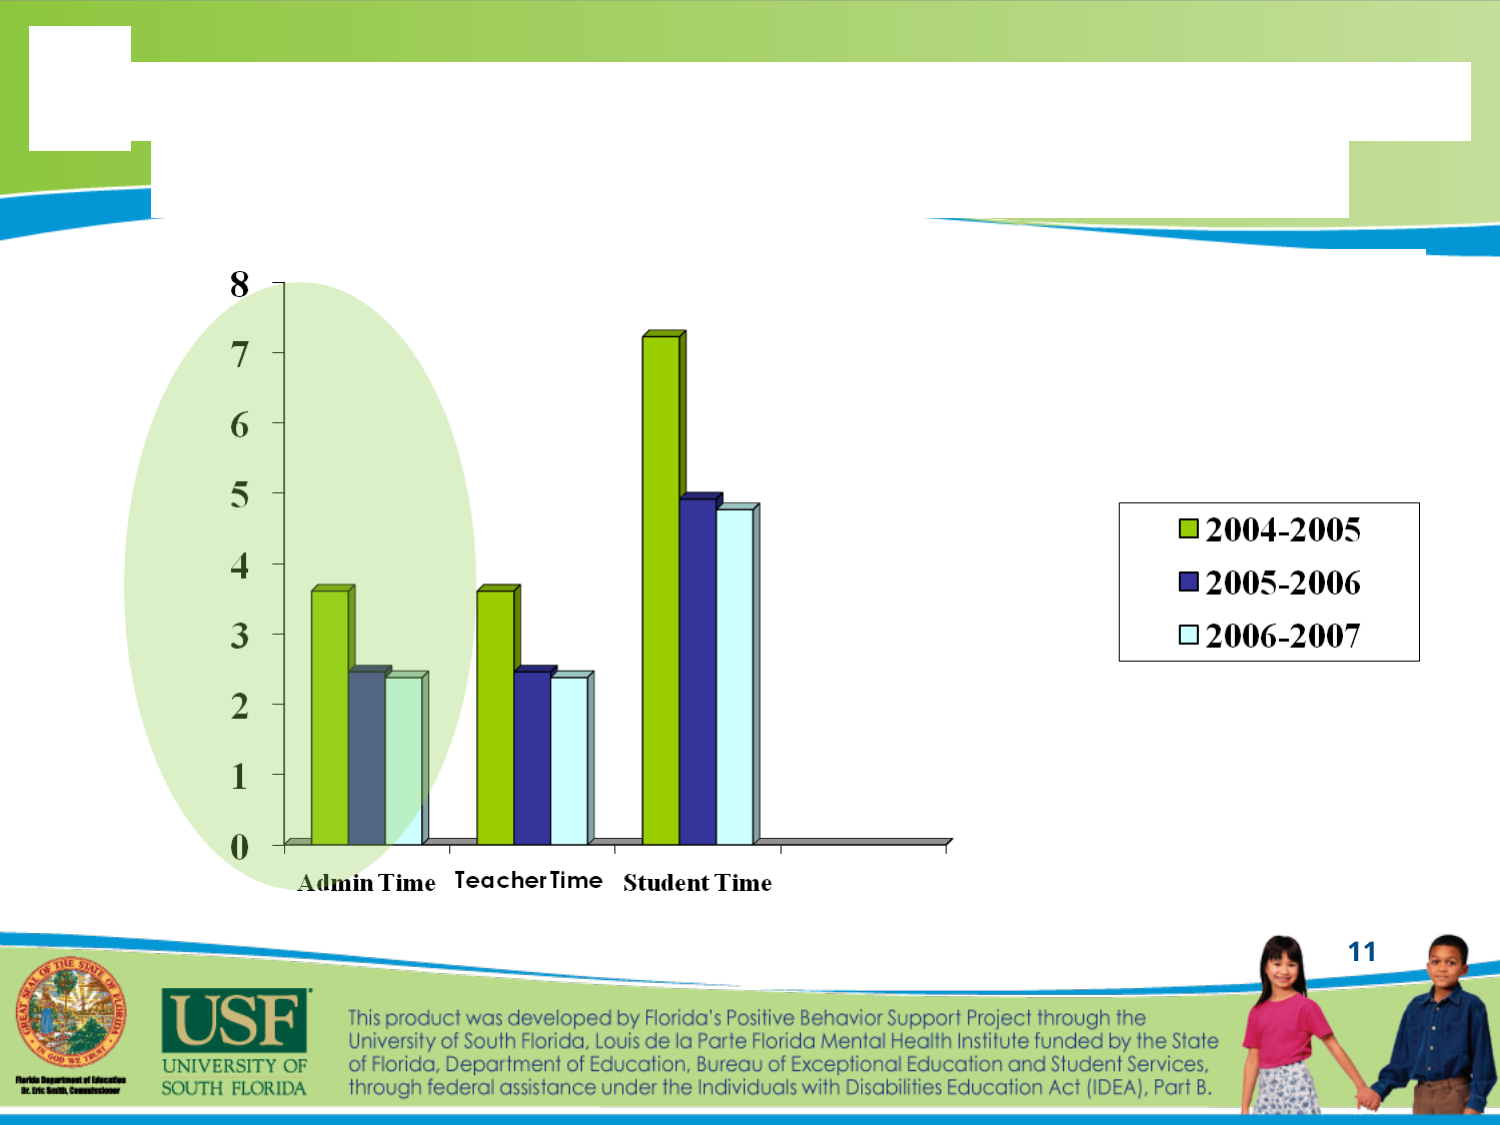

# 4. This is going to take too much administrator’s time. We do not see them enough as it is.